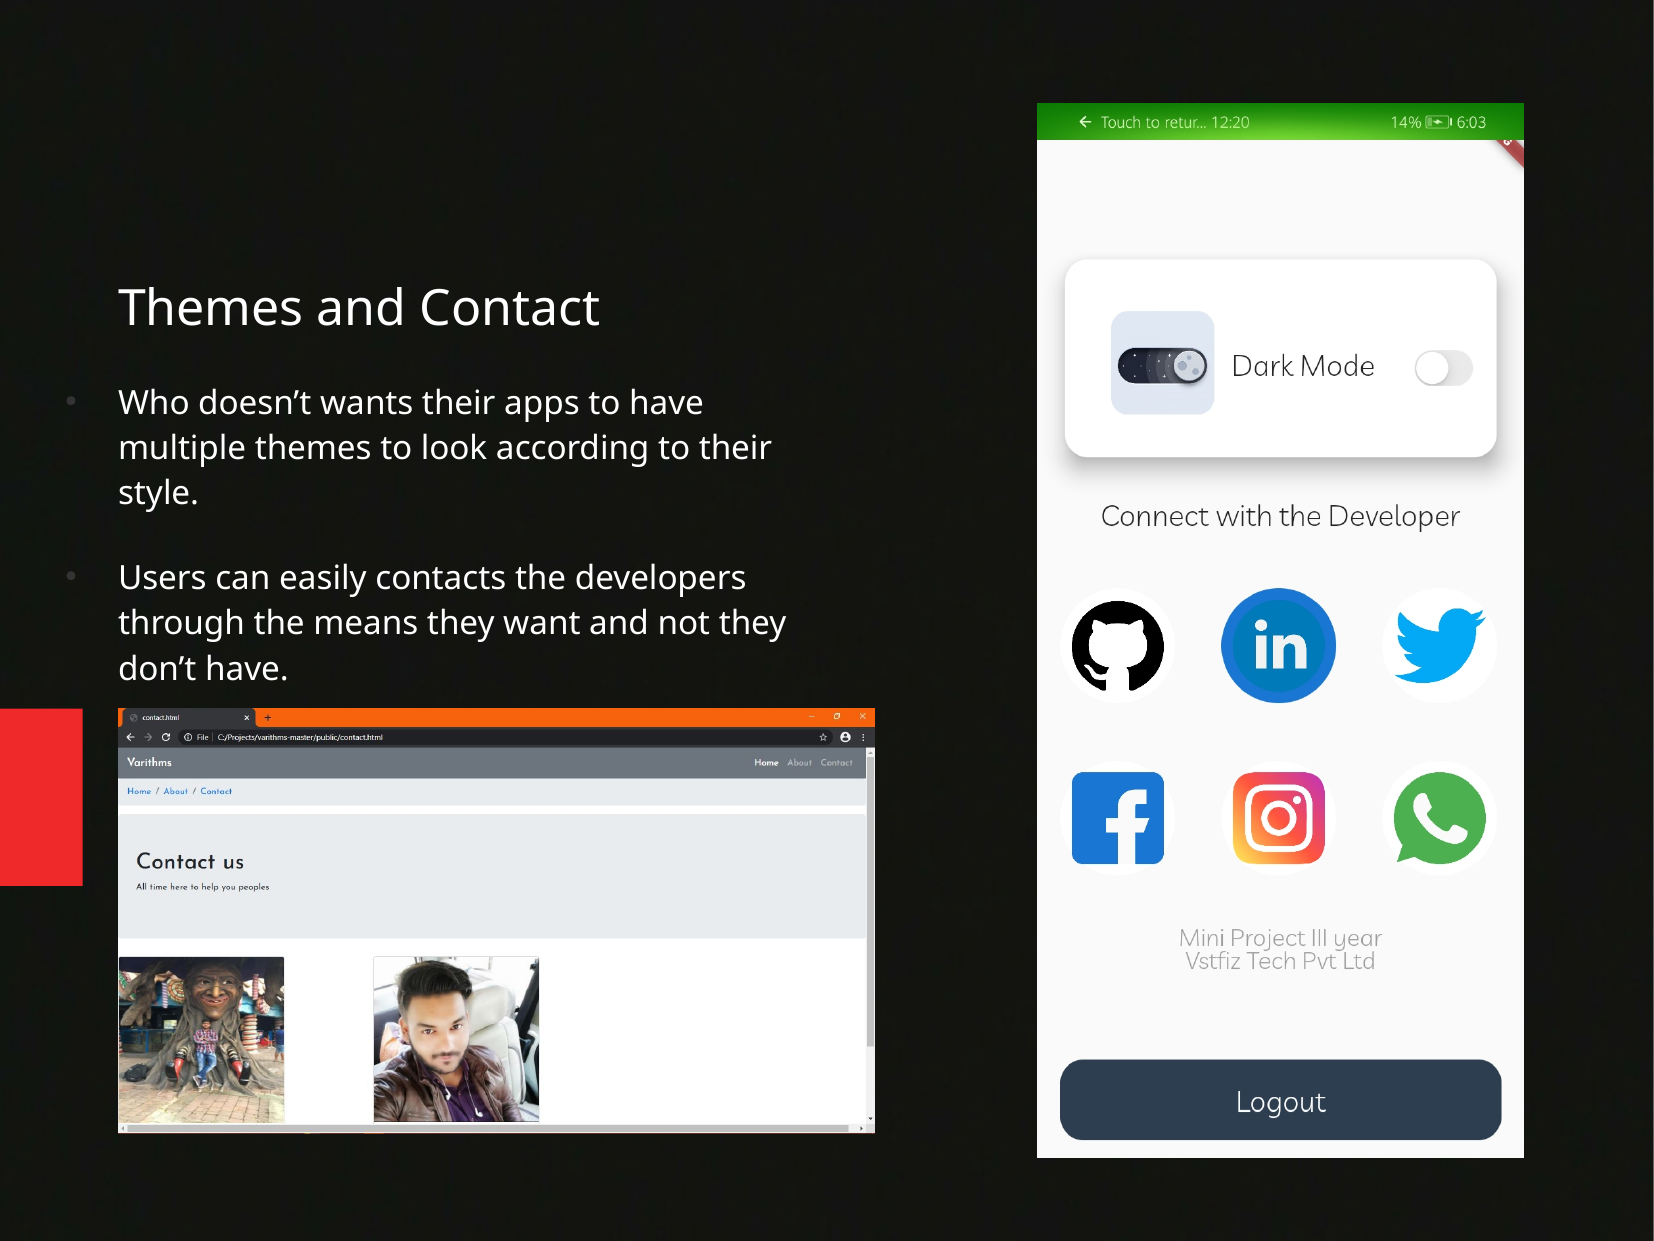

# Themes and Contact
Who doesn’t wants their apps to have multiple themes to look according to their style.
Users can easily contacts the developers through the means they want and not they don’t have.